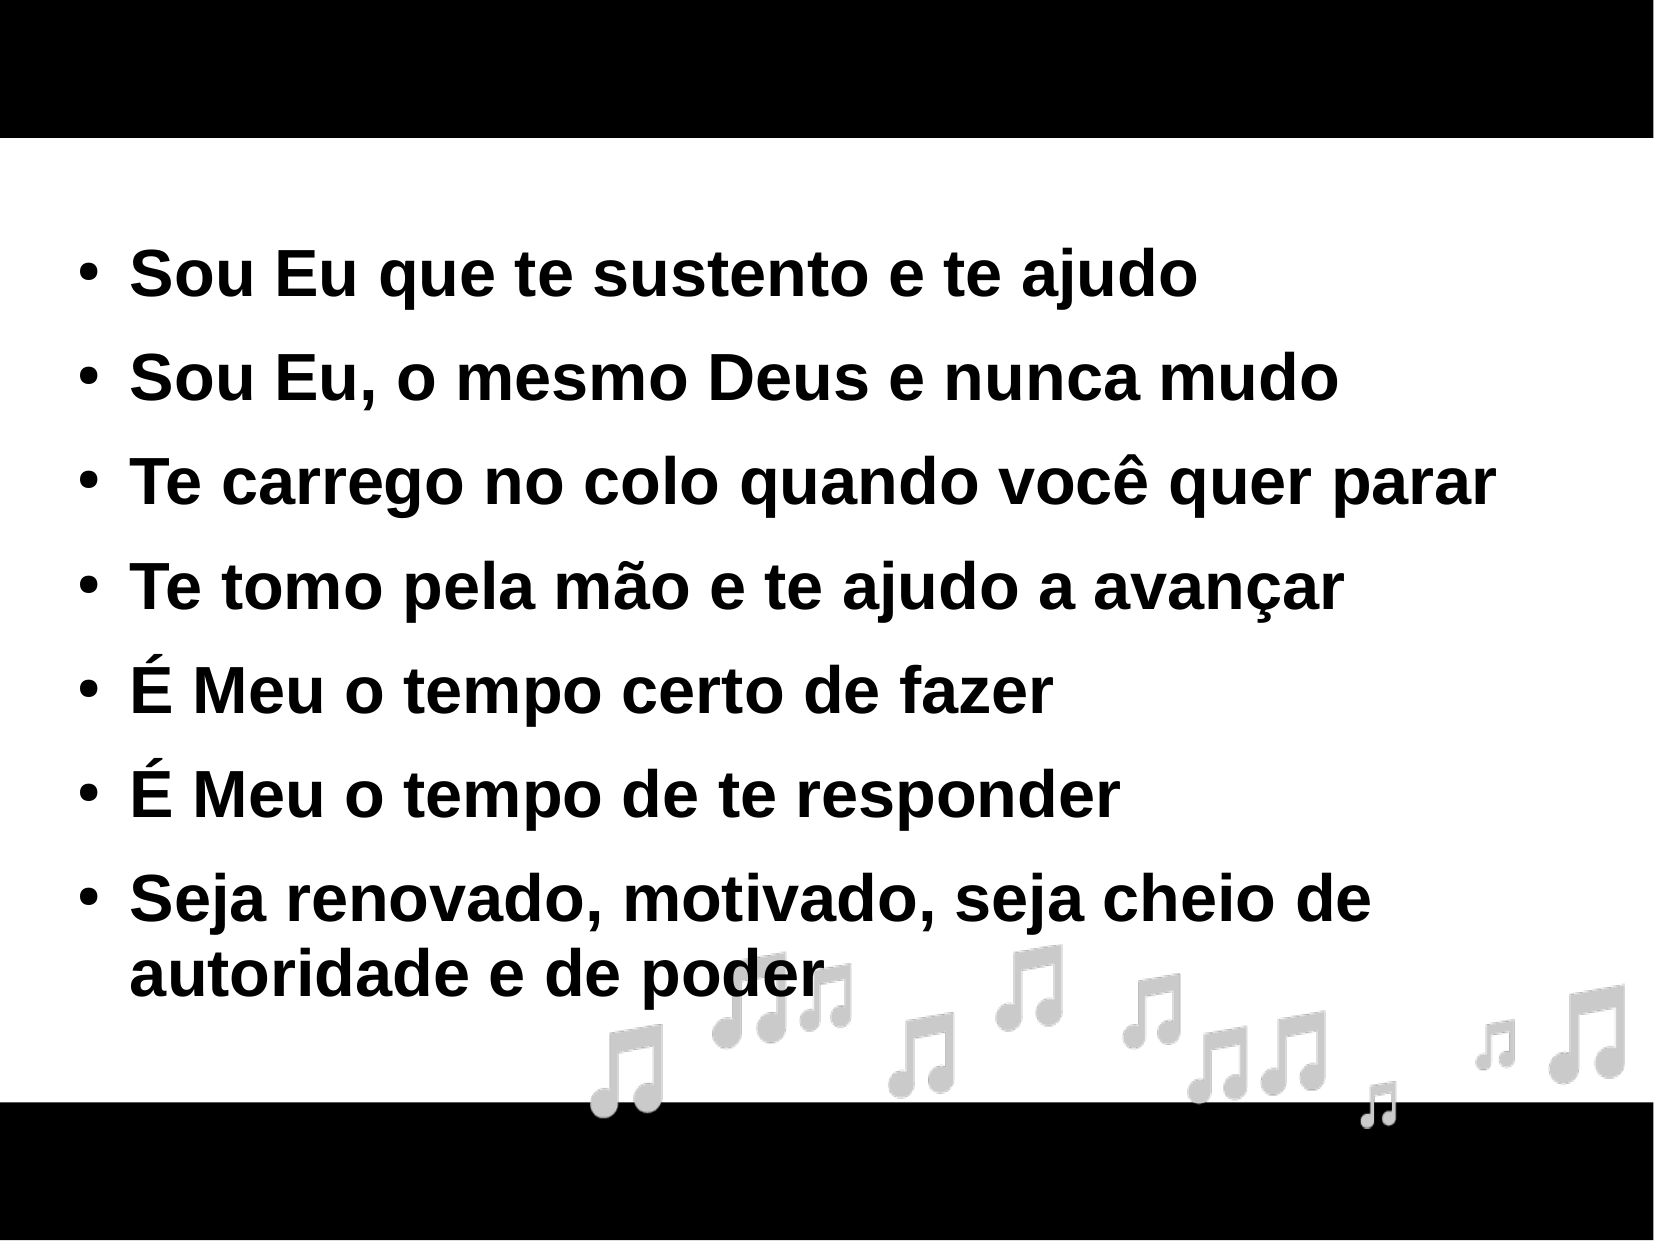

# Sou Eu que te sustento e te ajudo
Sou Eu, o mesmo Deus e nunca mudo
Te carrego no colo quando você quer parar
Te tomo pela mão e te ajudo a avançar
É Meu o tempo certo de fazer
É Meu o tempo de te responder
Seja renovado, motivado, seja cheio de autoridade e de poder